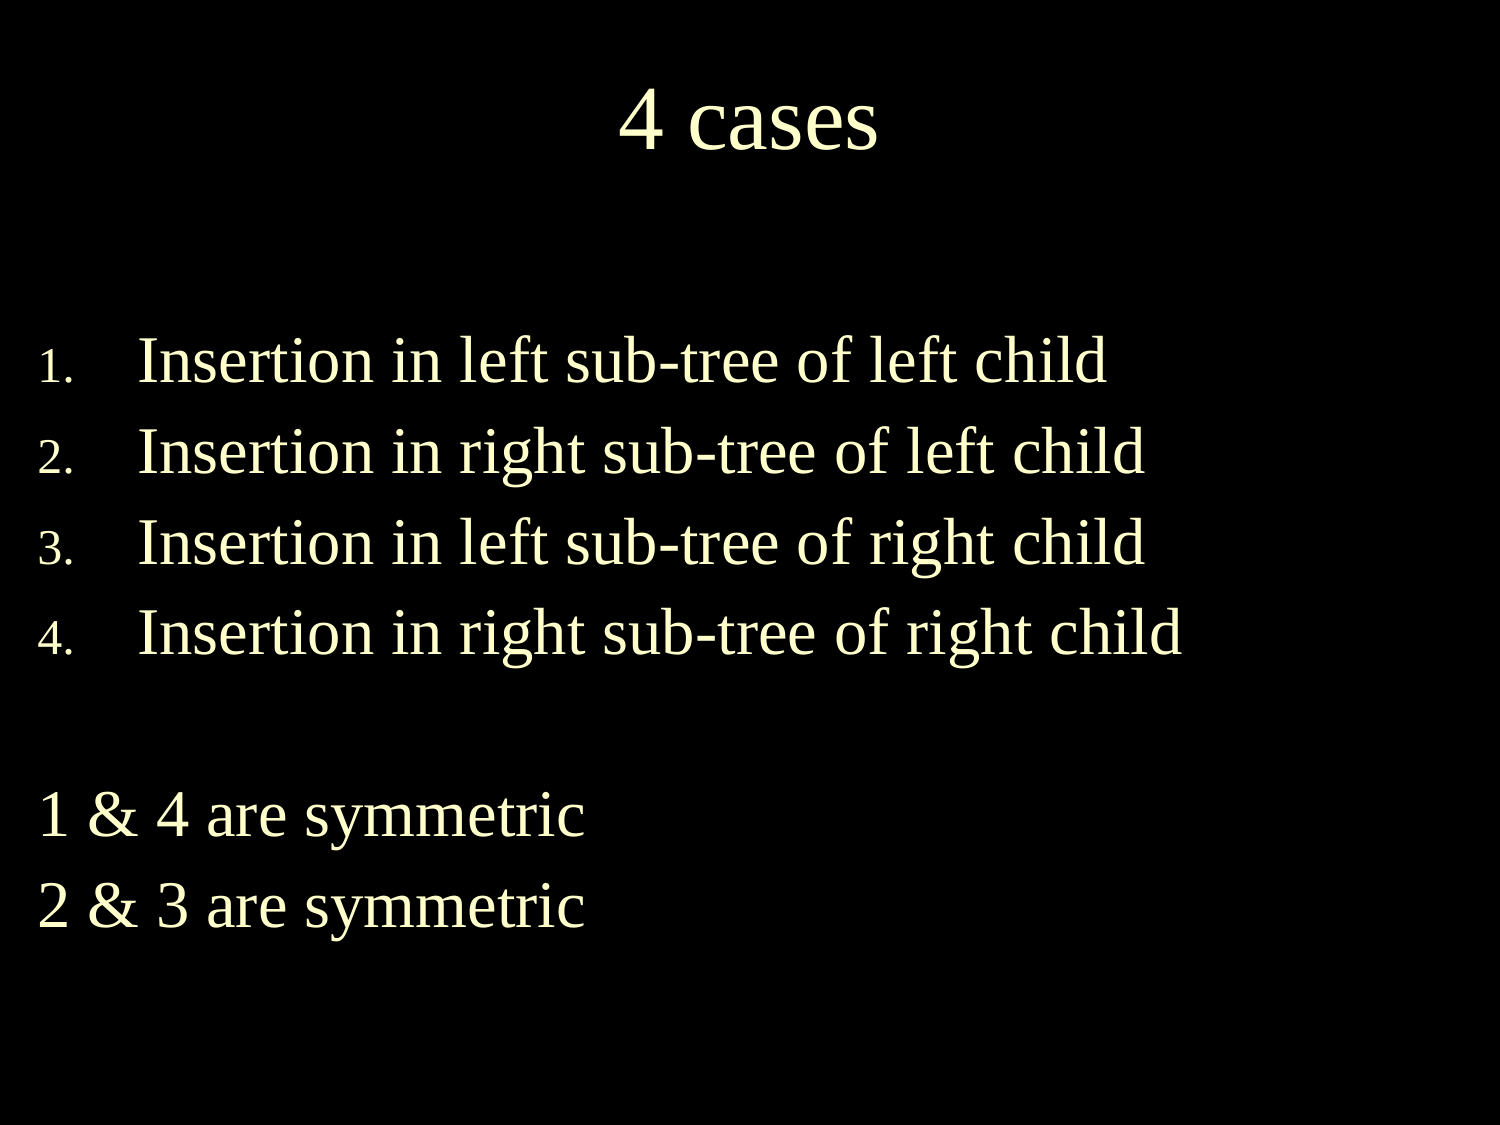

# 4 cases
Insertion in left sub-tree of left child
Insertion in right sub-tree of left child
Insertion in left sub-tree of right child
Insertion in right sub-tree of right child
1 & 4 are symmetric
2 & 3 are symmetric